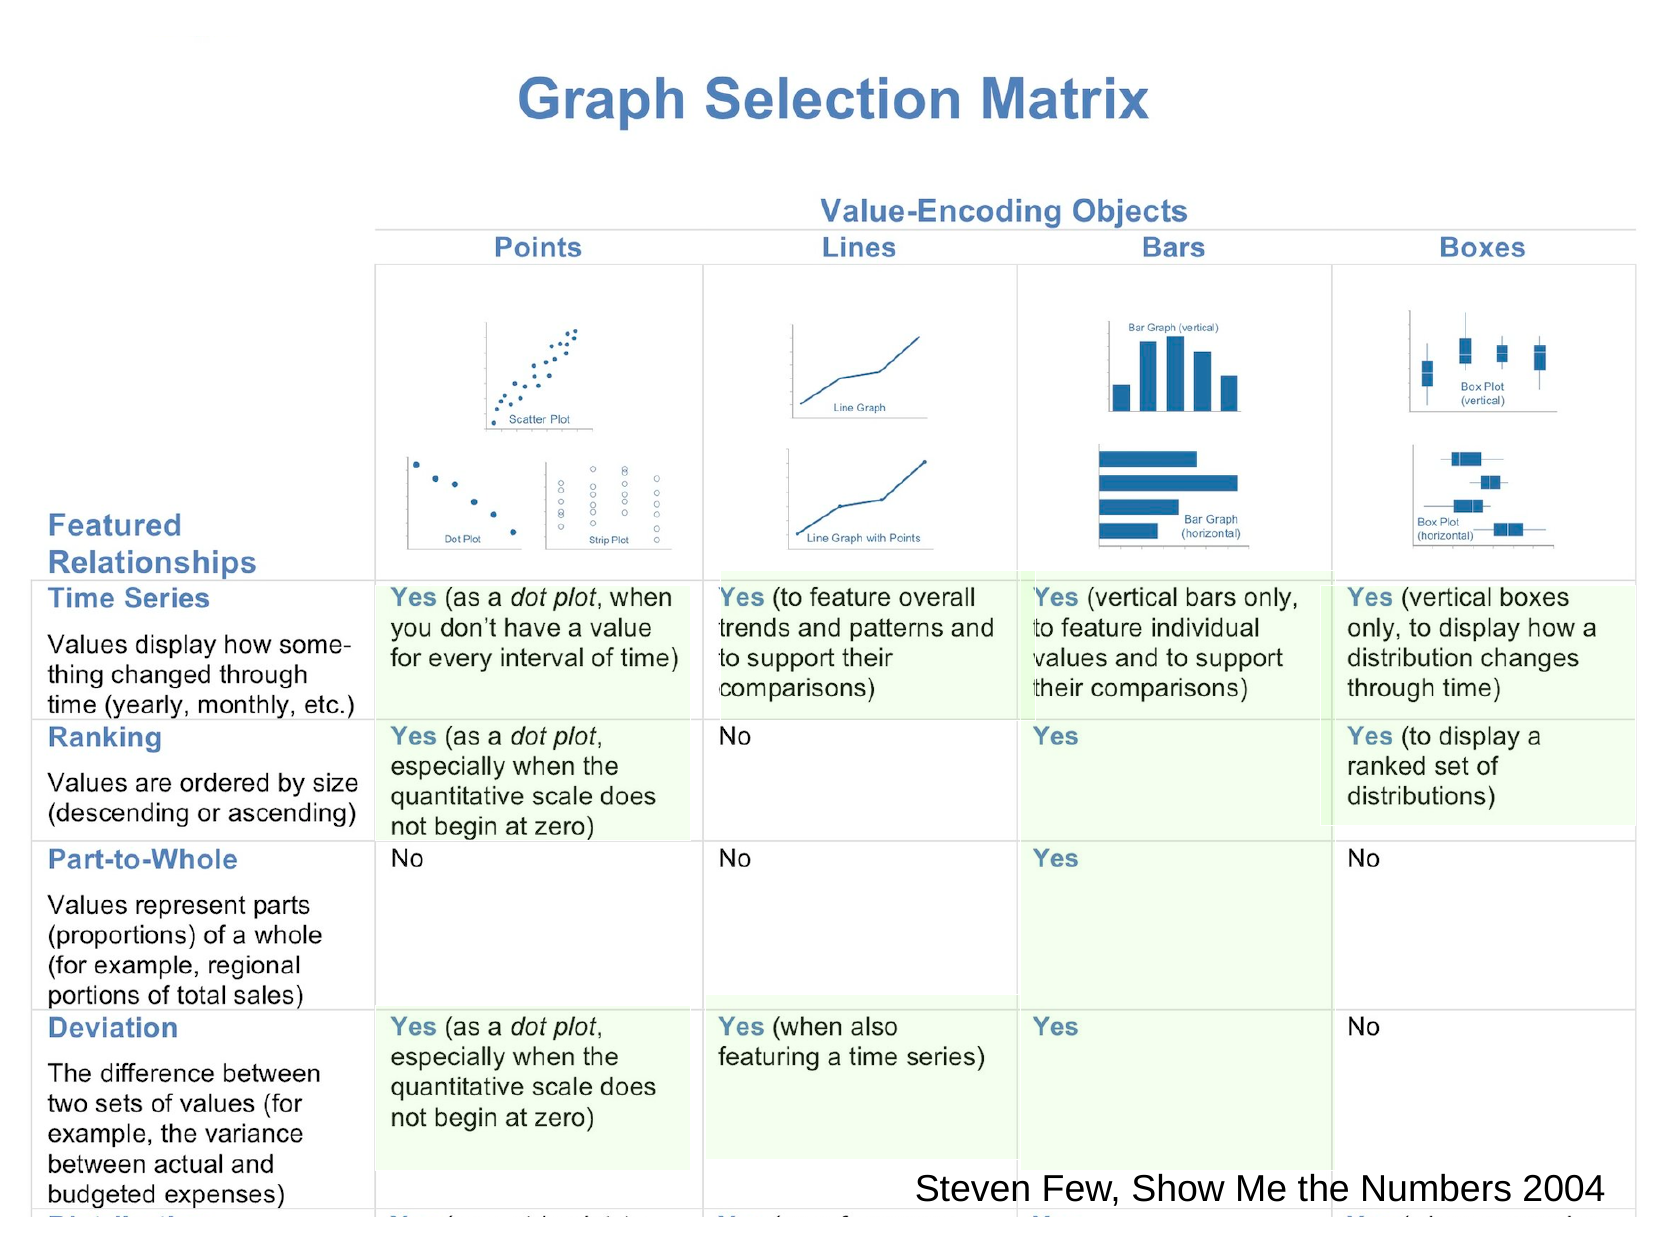

#
Steven Few, Show Me the Numbers 2004